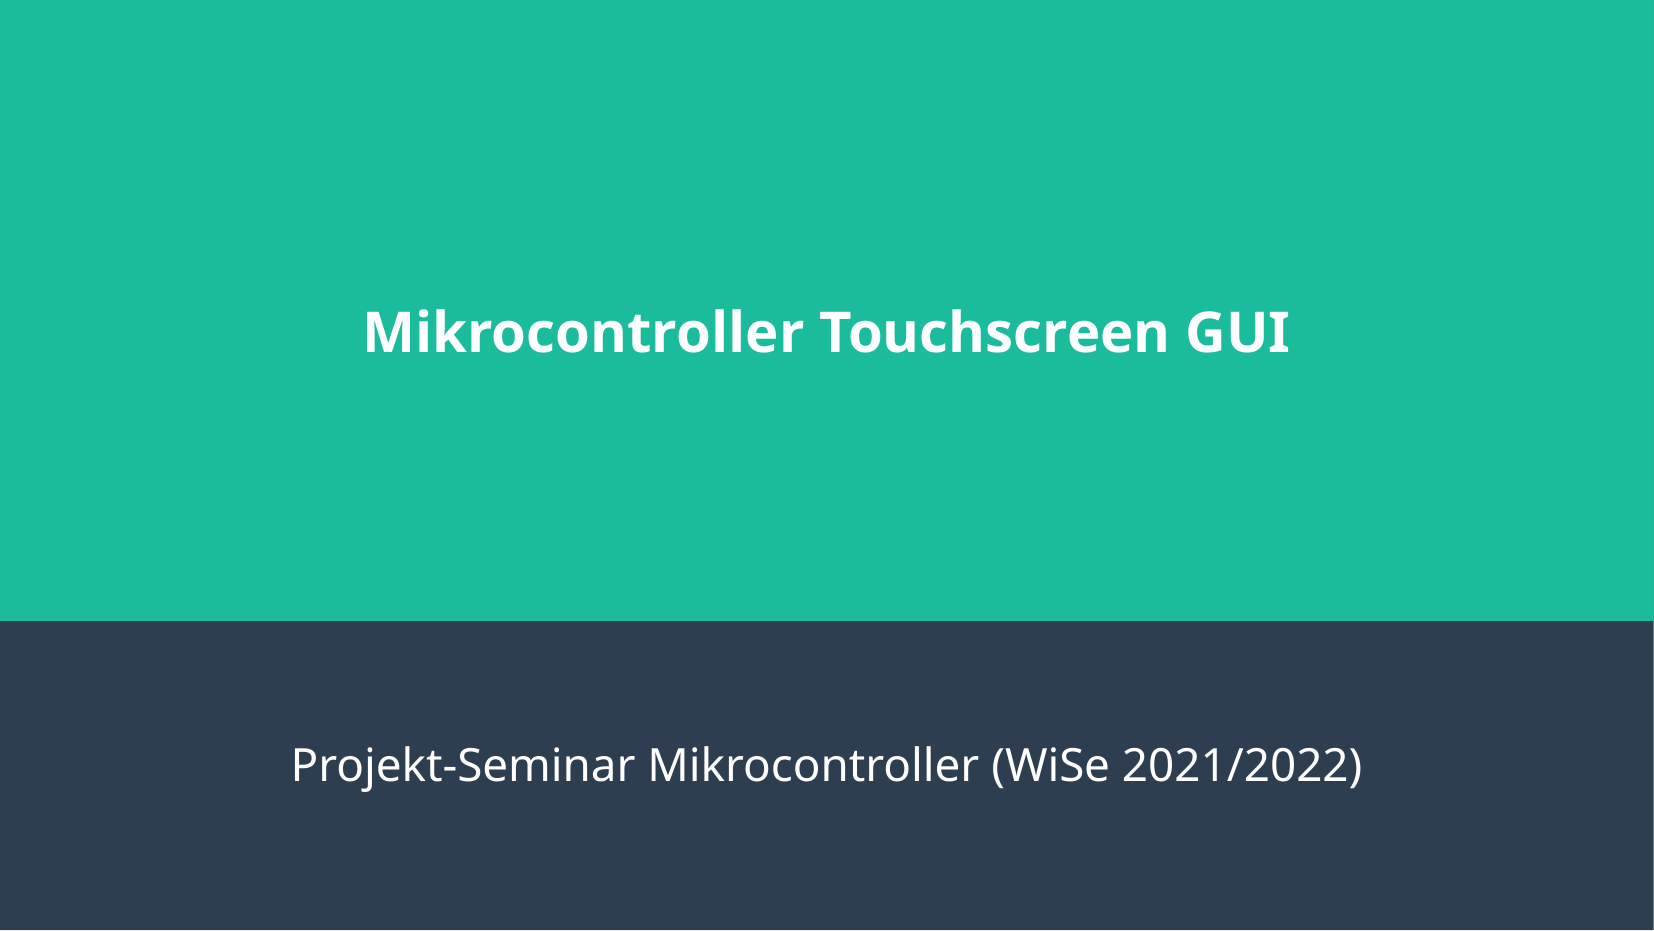

# Mikrocontroller Touchscreen GUI
Projekt-Seminar Mikrocontroller (WiSe 2021/2022)